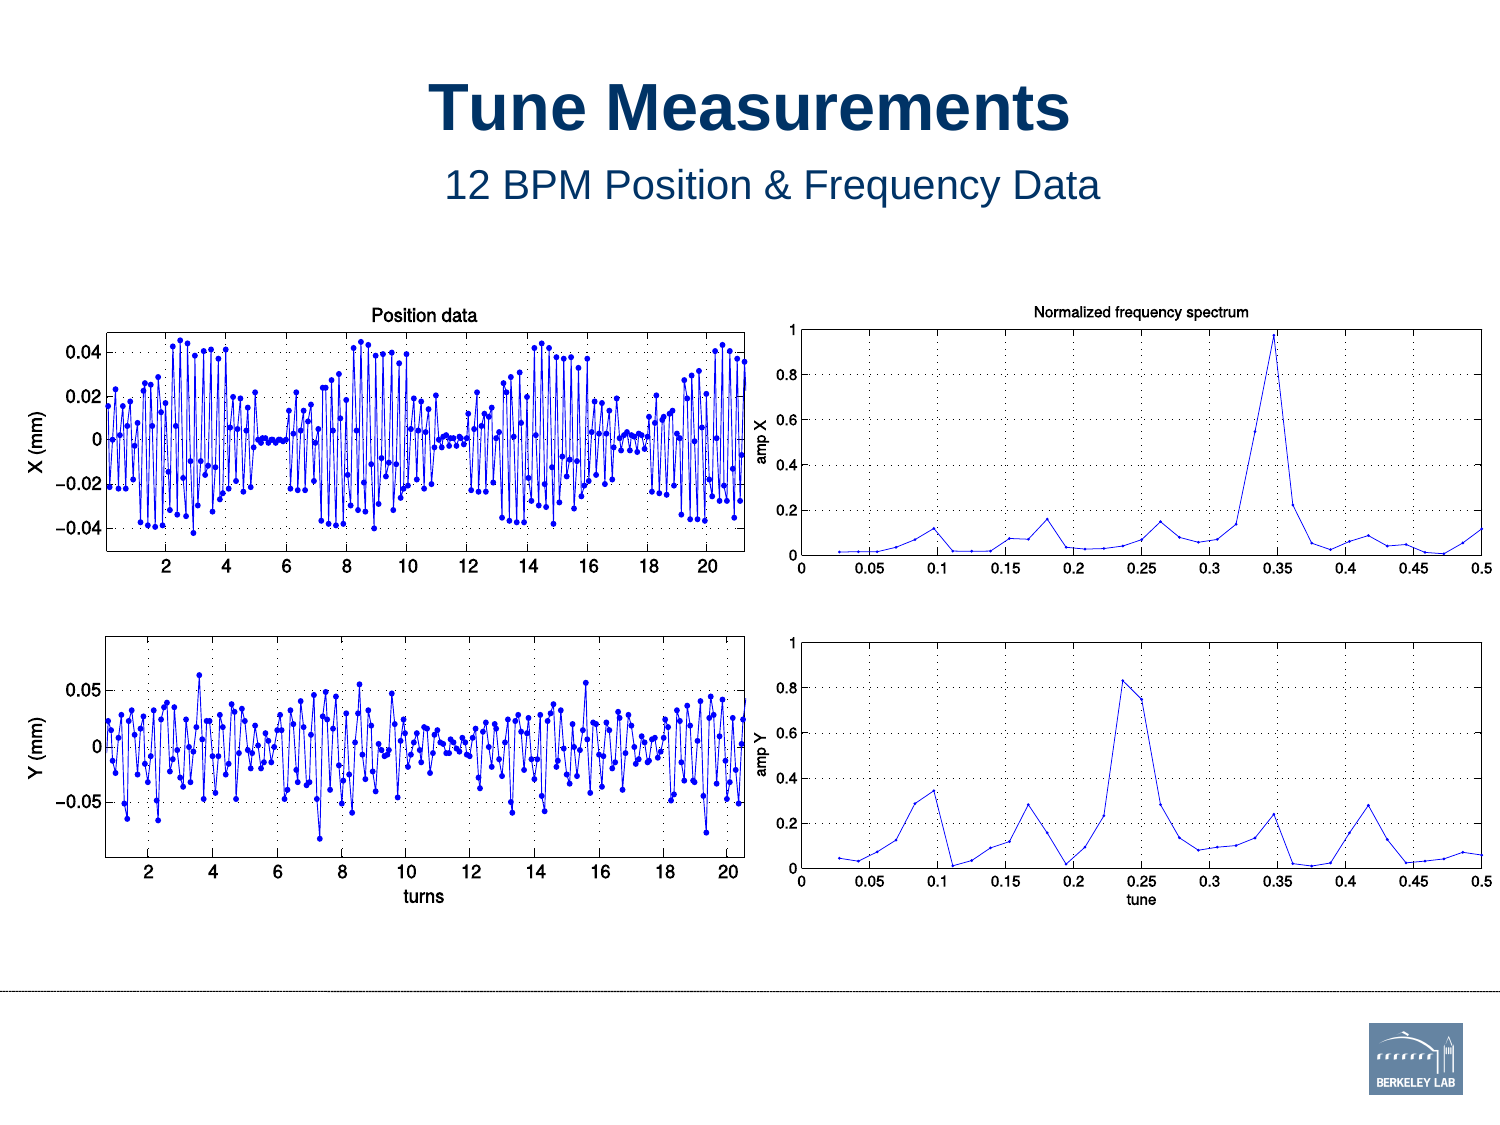

# Tune Measurements
12 BPM Position & Frequency Data